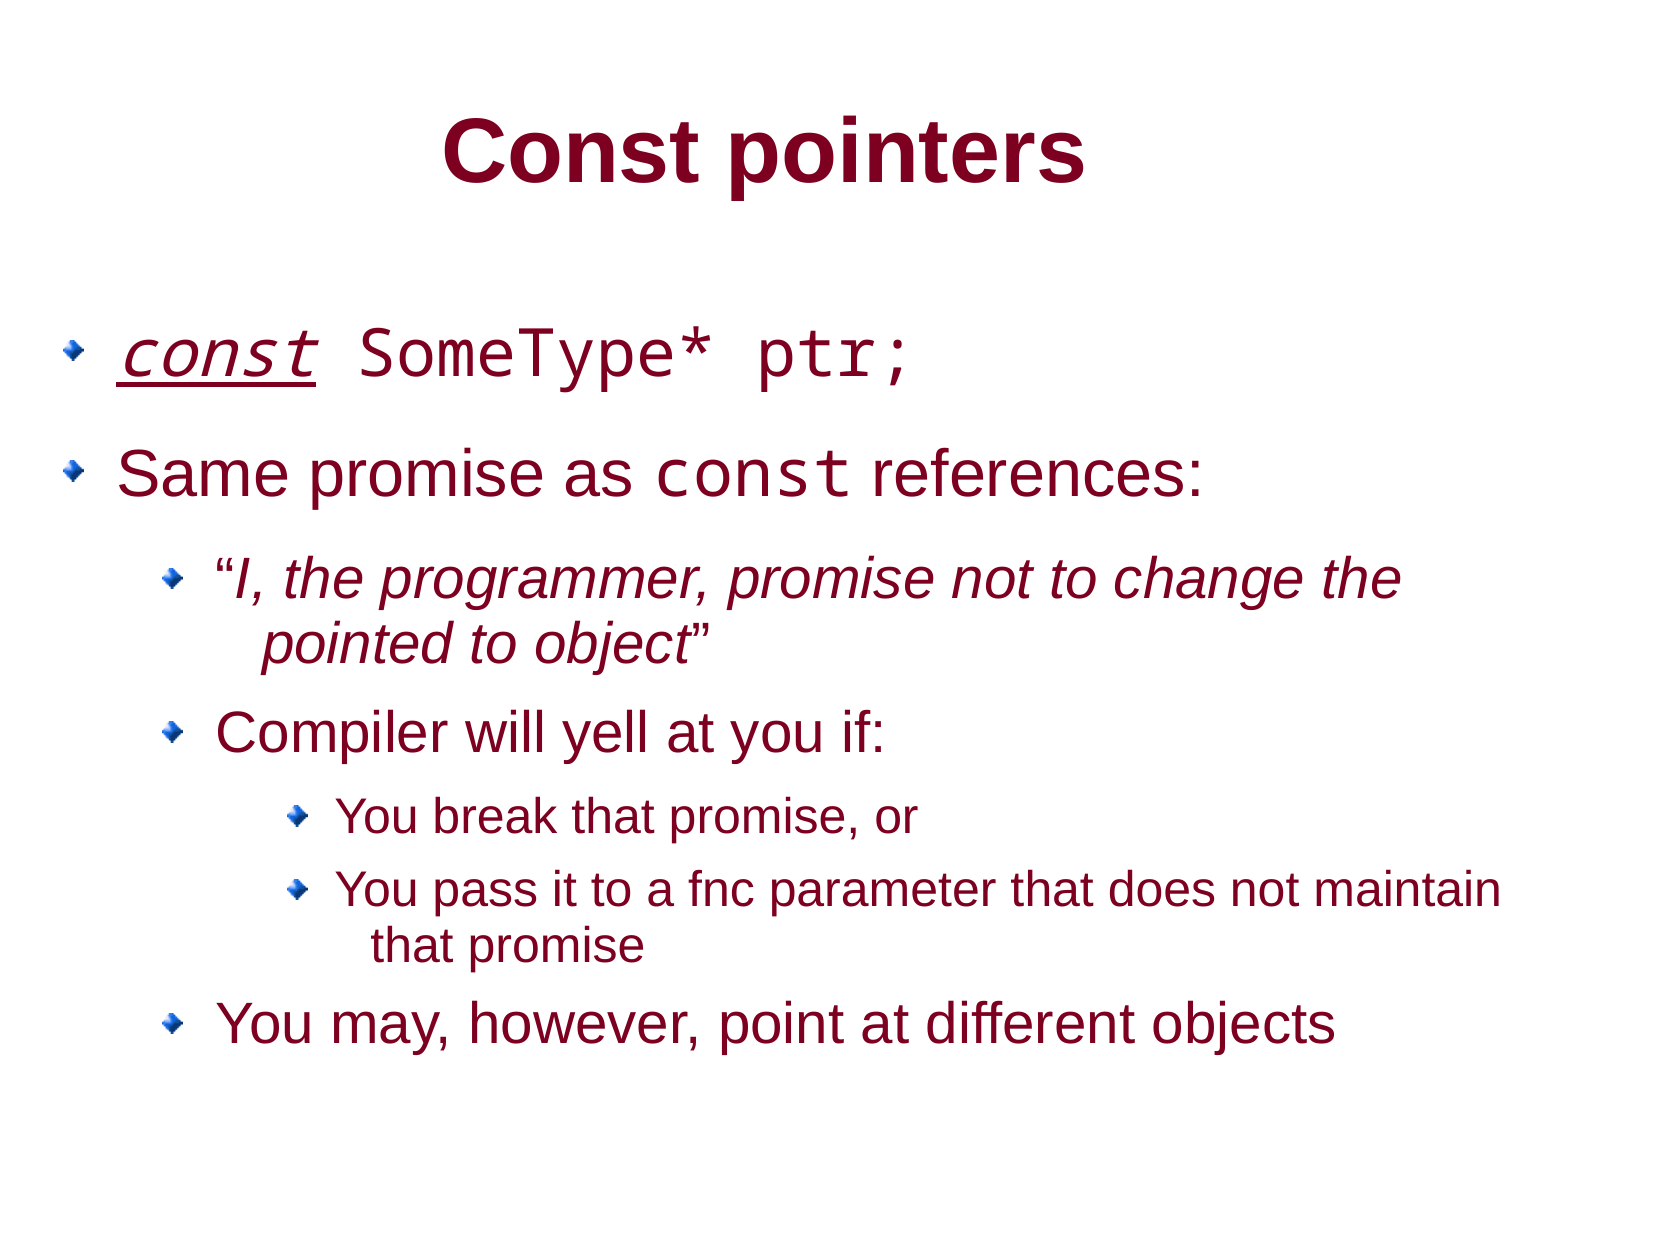

# Const pointers
const SomeType* ptr;
Same promise as const references:
“I, the programmer, promise not to change the pointed to object”
Compiler will yell at you if:
You break that promise, or
You pass it to a fnc parameter that does not maintain that promise
You may, however, point at different objects